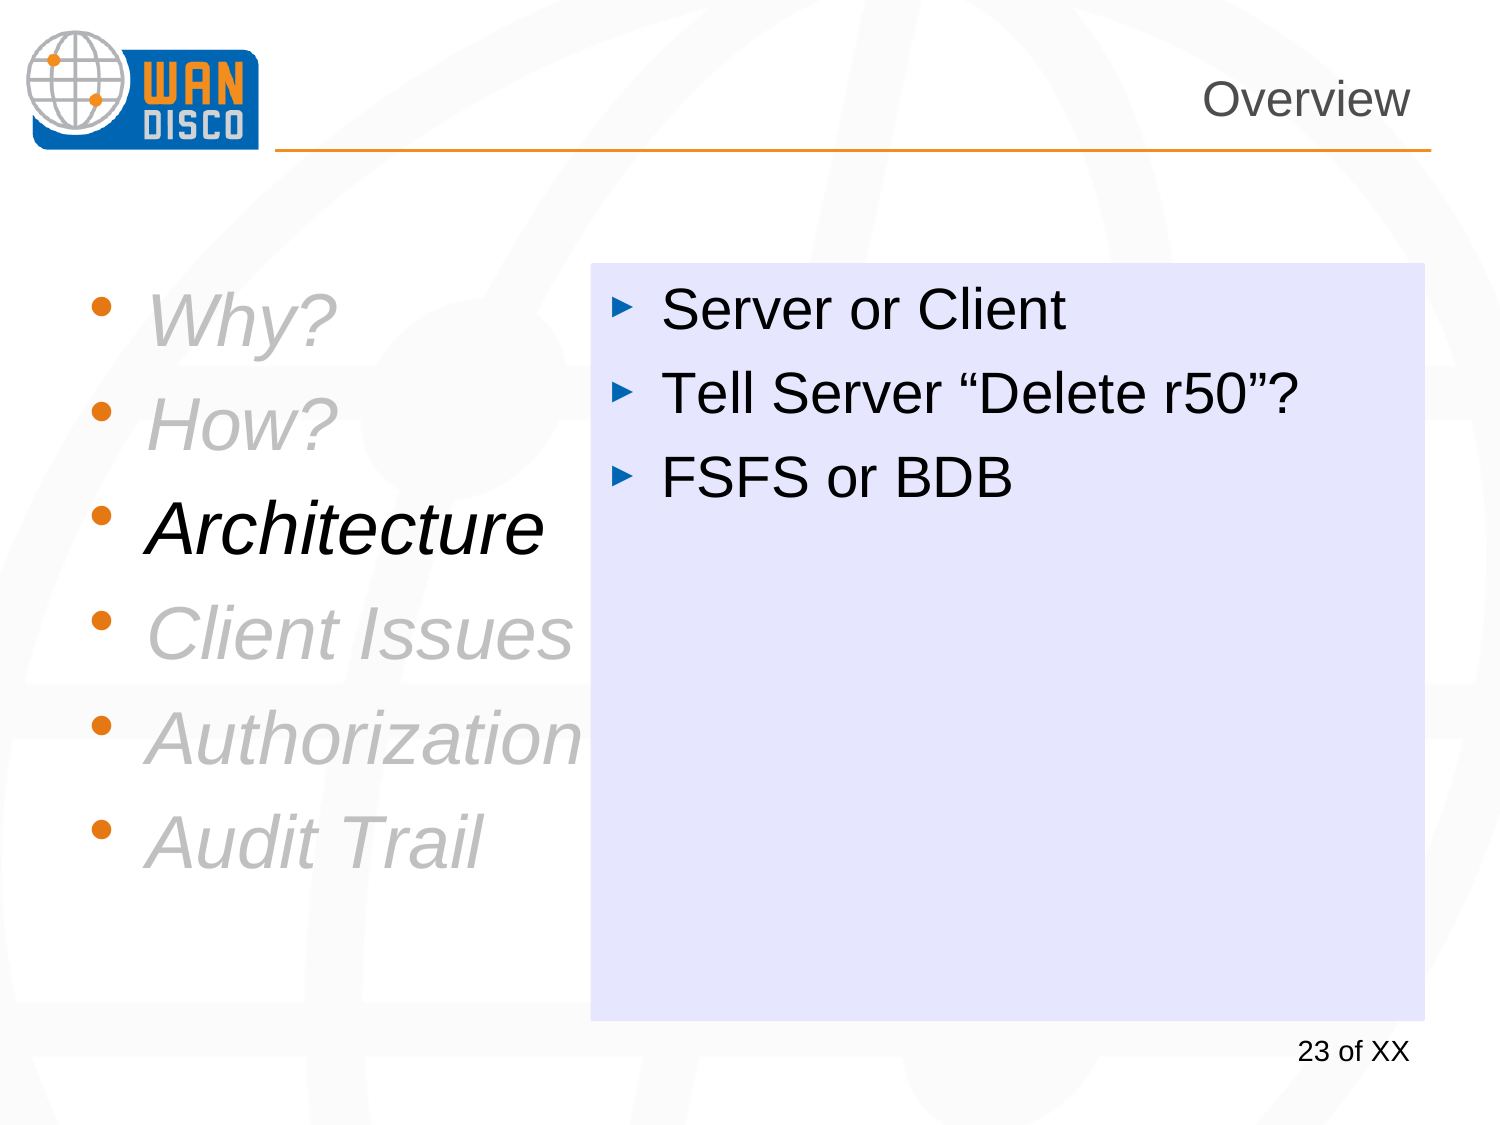

# Overview
Server or Client
Tell Server “Delete r50”?
FSFS or BDB
Why?
How?
Architecture
Client Issues
Authorization
Audit Trail
23